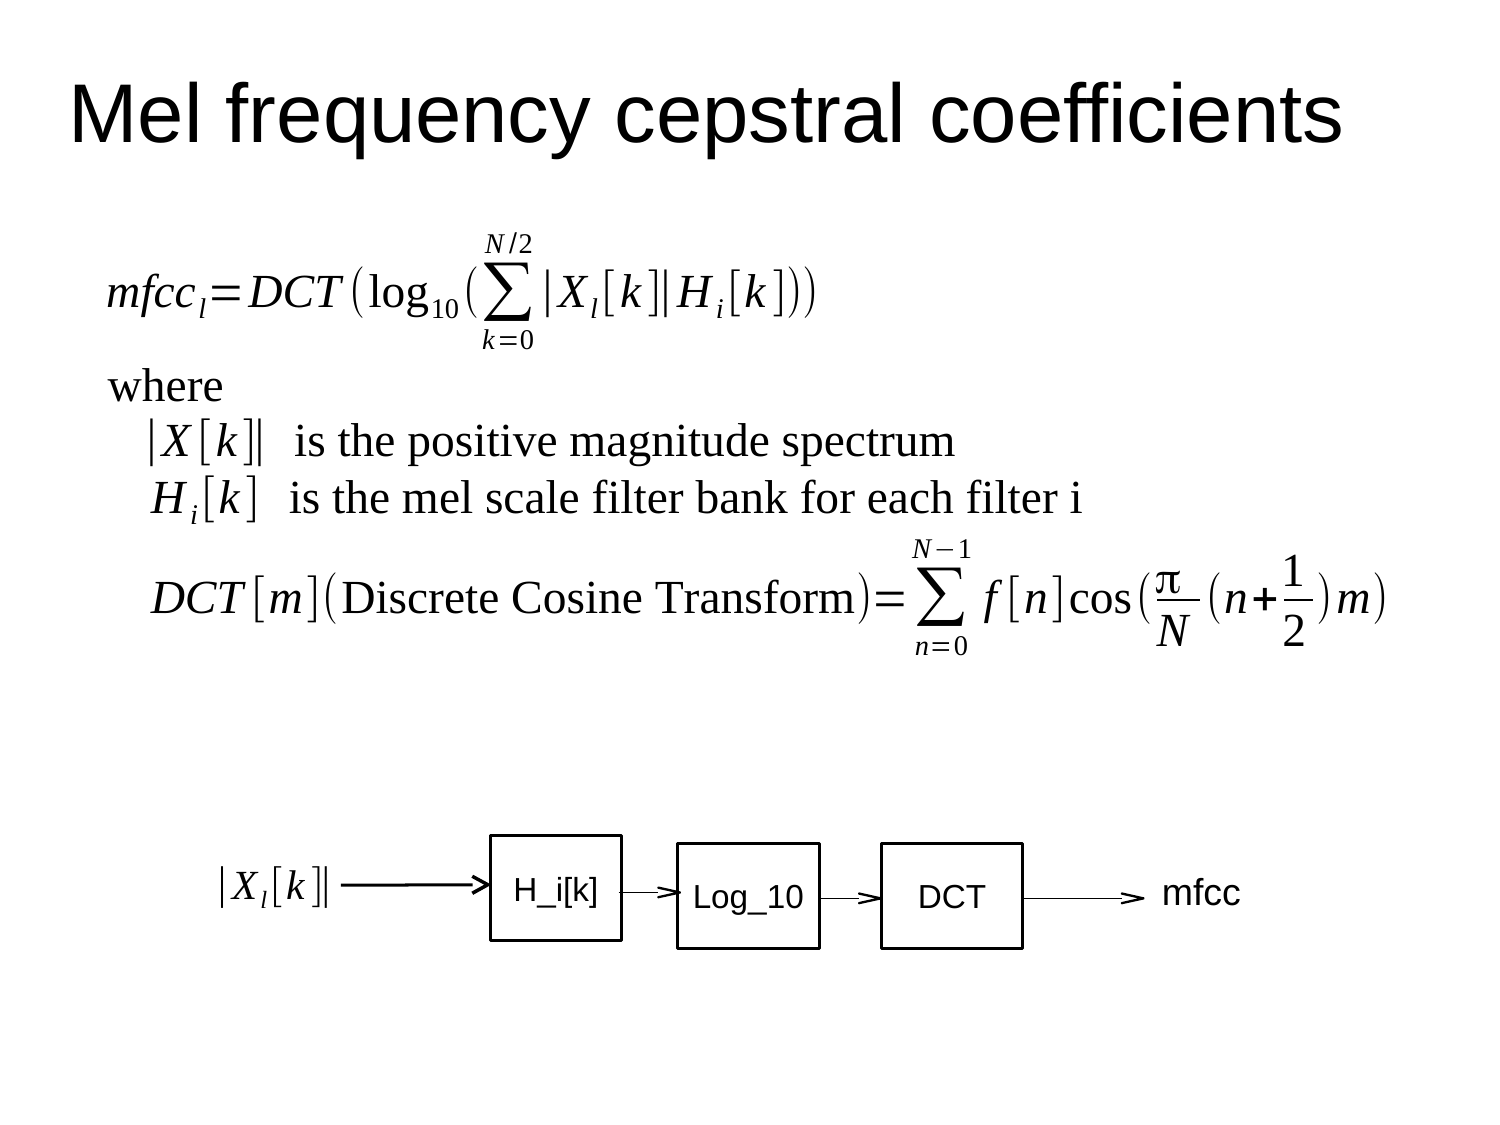

# Mel frequency cepstral coefficients
H_i[k]
Log_10
DCT
mfcc